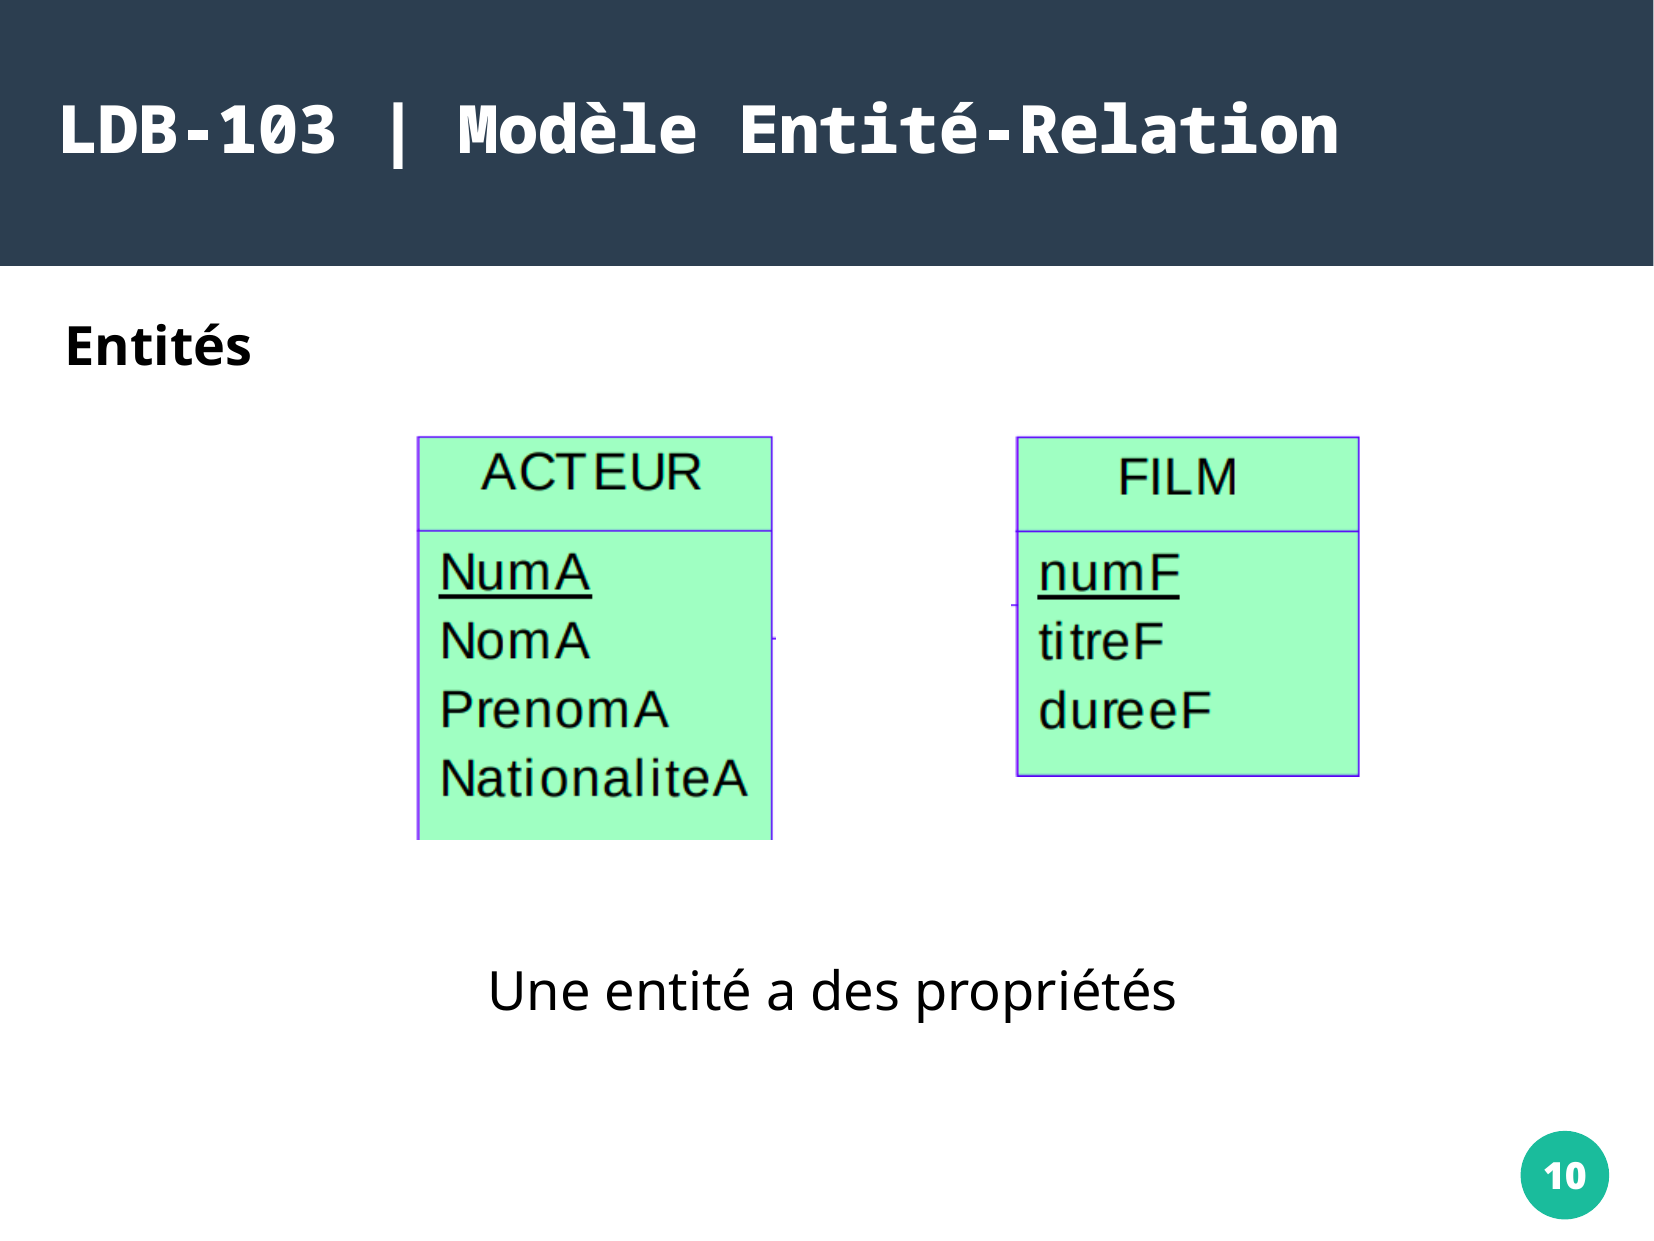

# LDB-103 | Modèle Entité-Relation
Entités
Une entité a des propriétés
10